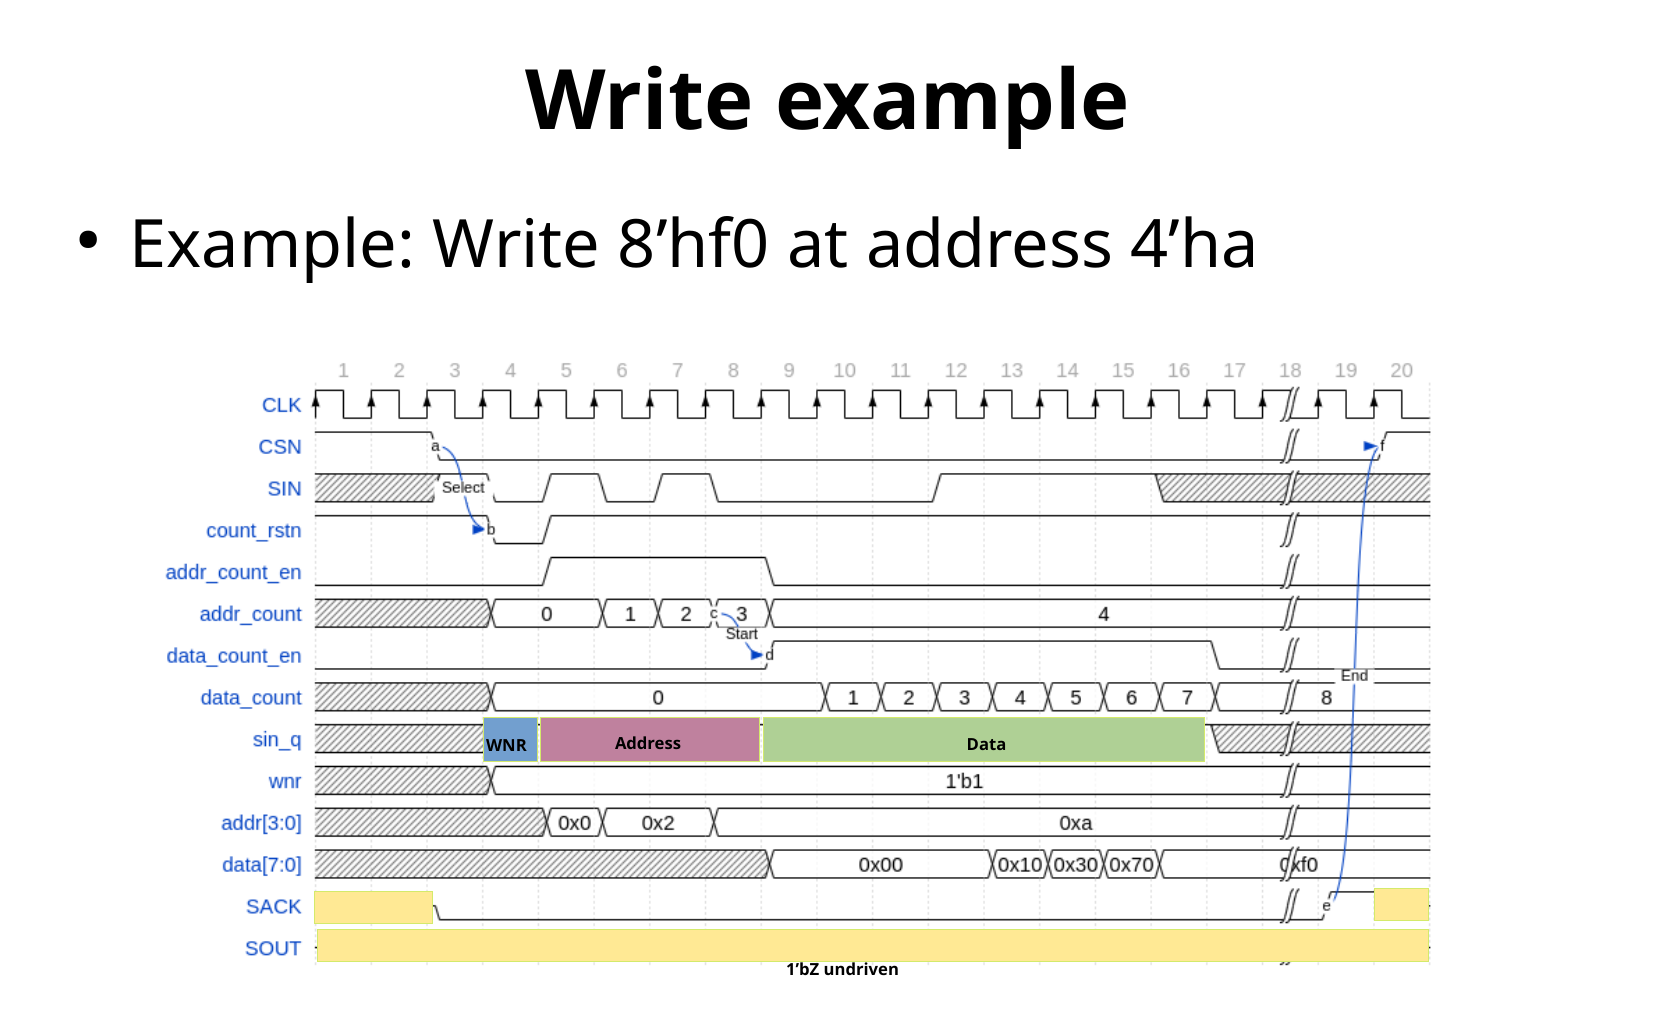

Write example
# Example: Write 8’hf0 at address 4’ha
Address
Data
WNR
1’bZ undriven